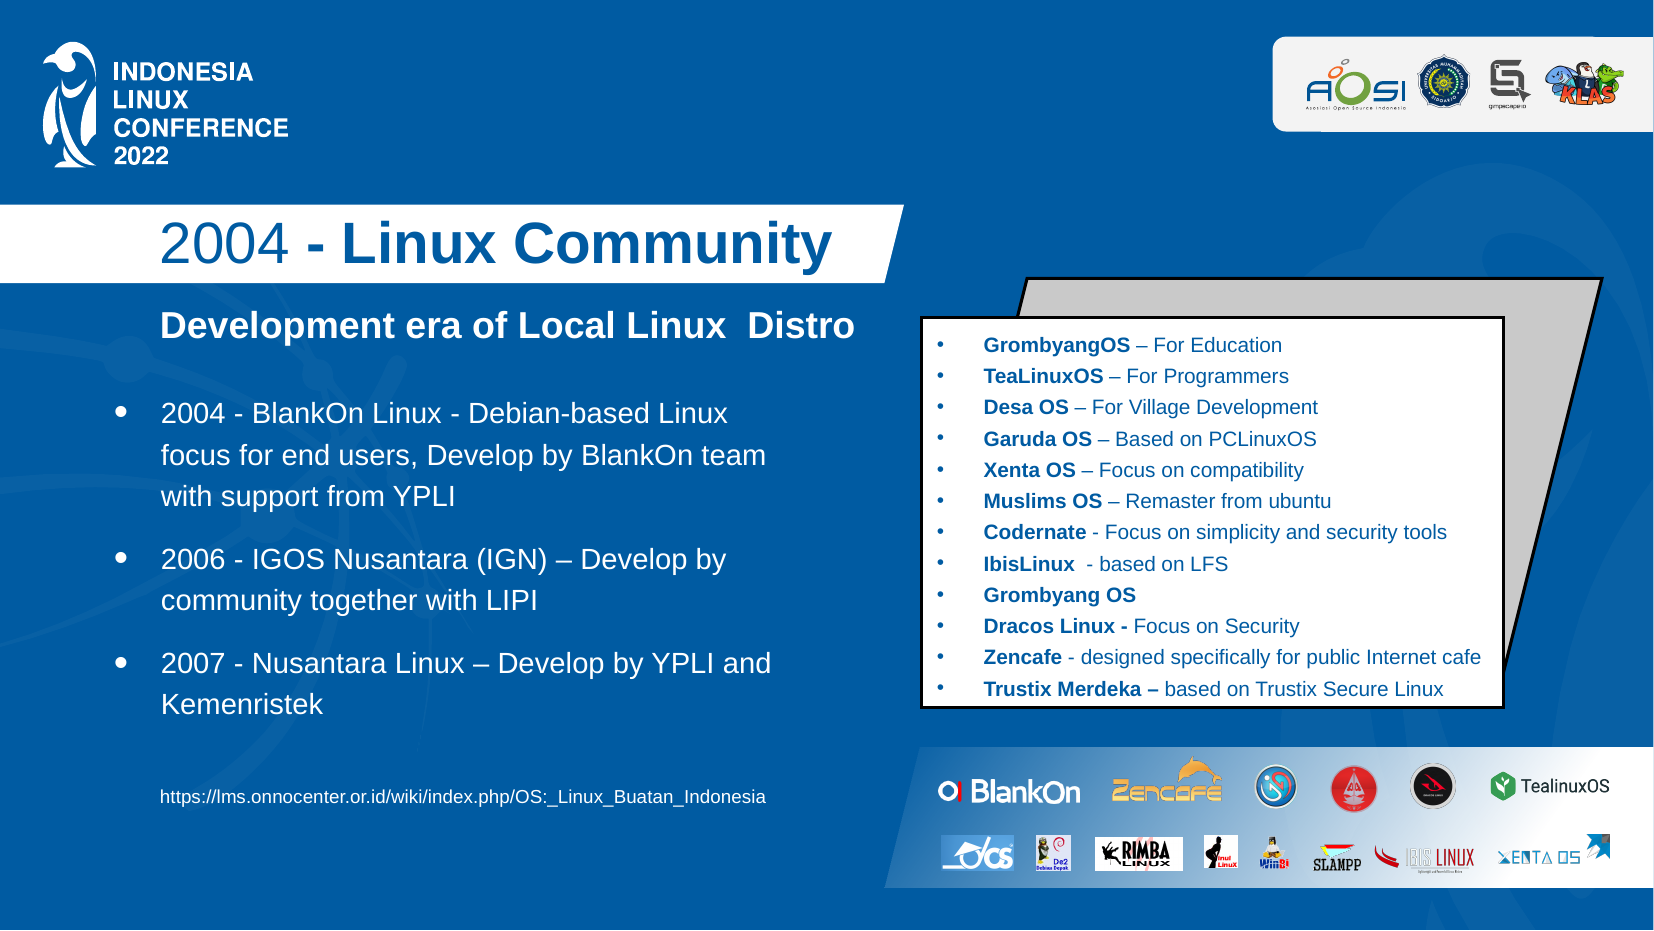

2004 - Linux Community
Development era of Local Linux Distro
GrombyangOS – For Education
TeaLinuxOS – For Programmers
Desa OS – For Village Development
Garuda OS – Based on PCLinuxOS
Xenta OS – Focus on compatibility
Muslims OS – Remaster from ubuntu
Codernate - Focus on simplicity and security tools
IbisLinux  - based on LFS
Grombyang OS
Dracos Linux - Focus on Security
Zencafe - designed specifically for public Internet cafe
Trustix Merdeka – based on Trustix Secure Linux
2004 - BlankOn Linux - Debian-based Linux  focus for end users, Develop by BlankOn team with support from YPLI
2006 - IGOS Nusantara (IGN) – Develop by community together with LIPI
2007 - Nusantara Linux – Develop by YPLI and Kemenristek
https://lms.onnocenter.or.id/wiki/index.php/OS:_Linux_Buatan_Indonesia